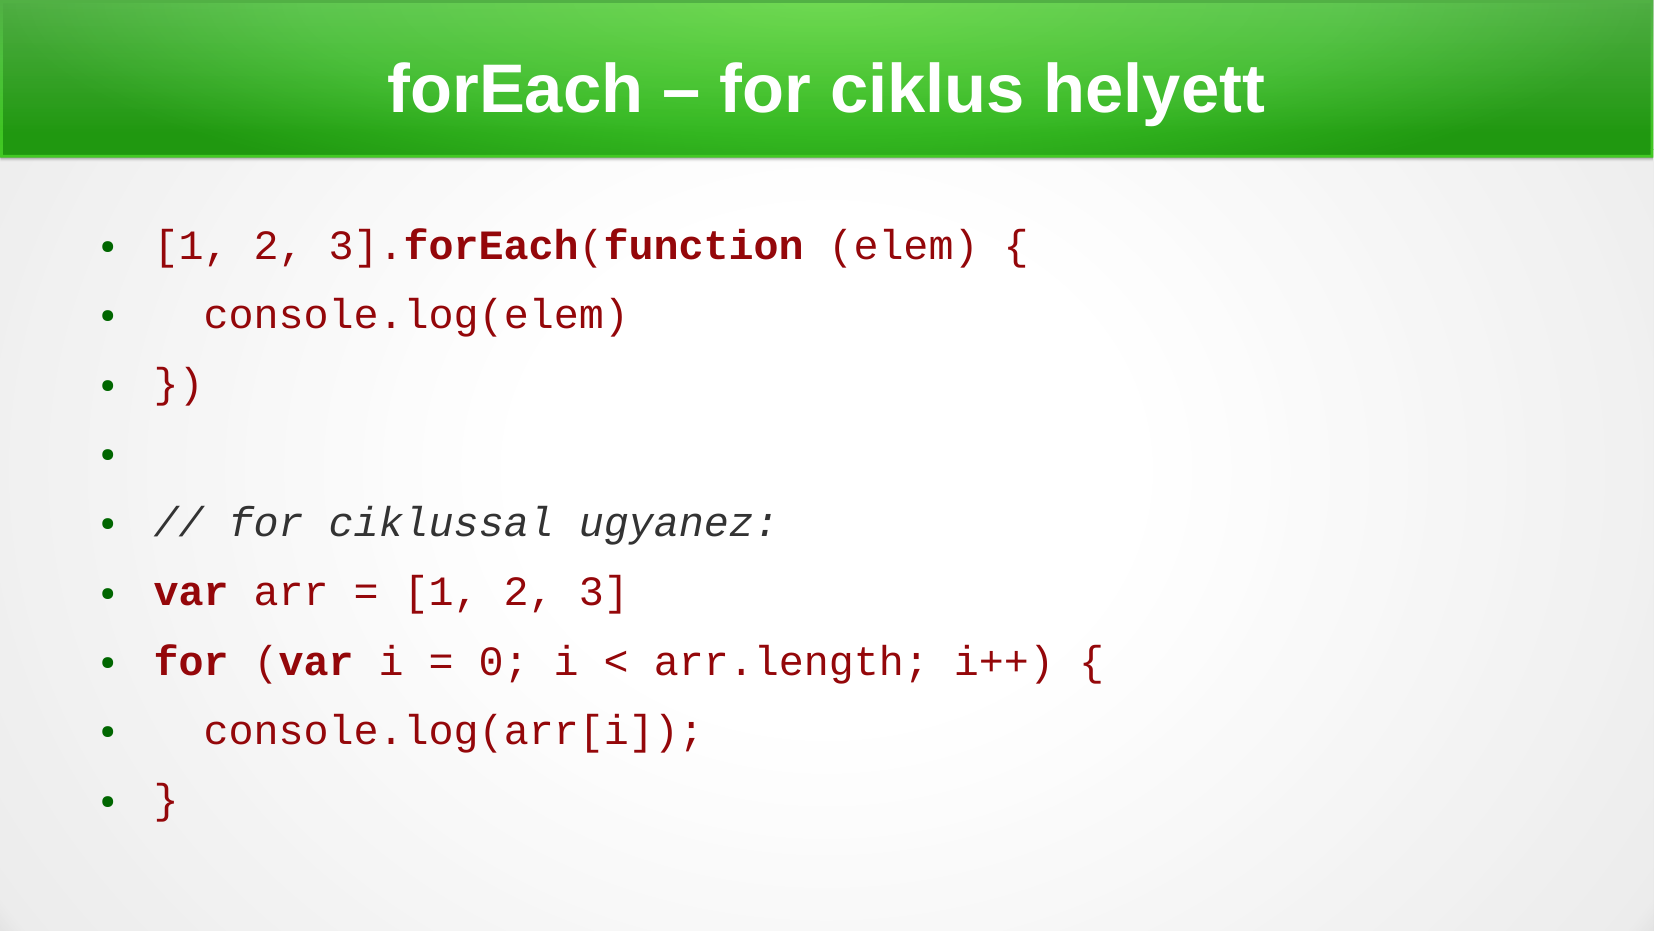

# forEach – for ciklus helyett
[1, 2, 3].forEach(function (elem) {
 console.log(elem)
})
// for ciklussal ugyanez:
var arr = [1, 2, 3]
for (var i = 0; i < arr.length; i++) {
 console.log(arr[i]);
}